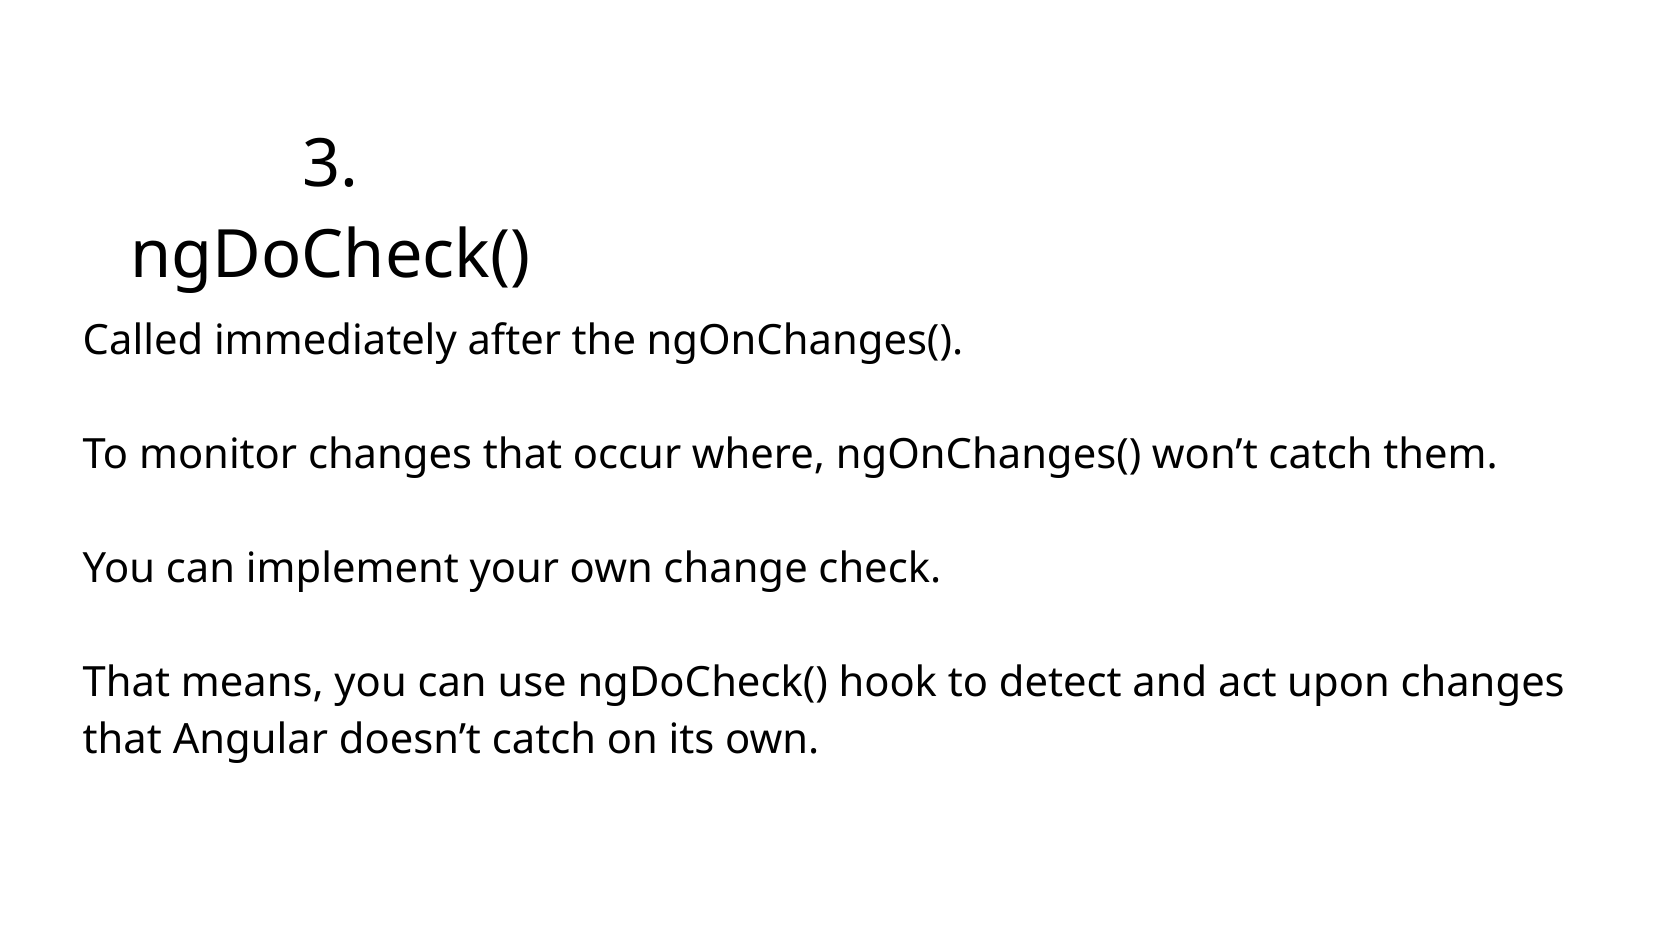

# 3. ngDoCheck()
Called immediately after the ngOnChanges().
To monitor changes that occur where, ngOnChanges() won’t catch them.
You can implement your own change check.
That means, you can use ngDoCheck() hook to detect and act upon changes that Angular doesn’t catch on its own.